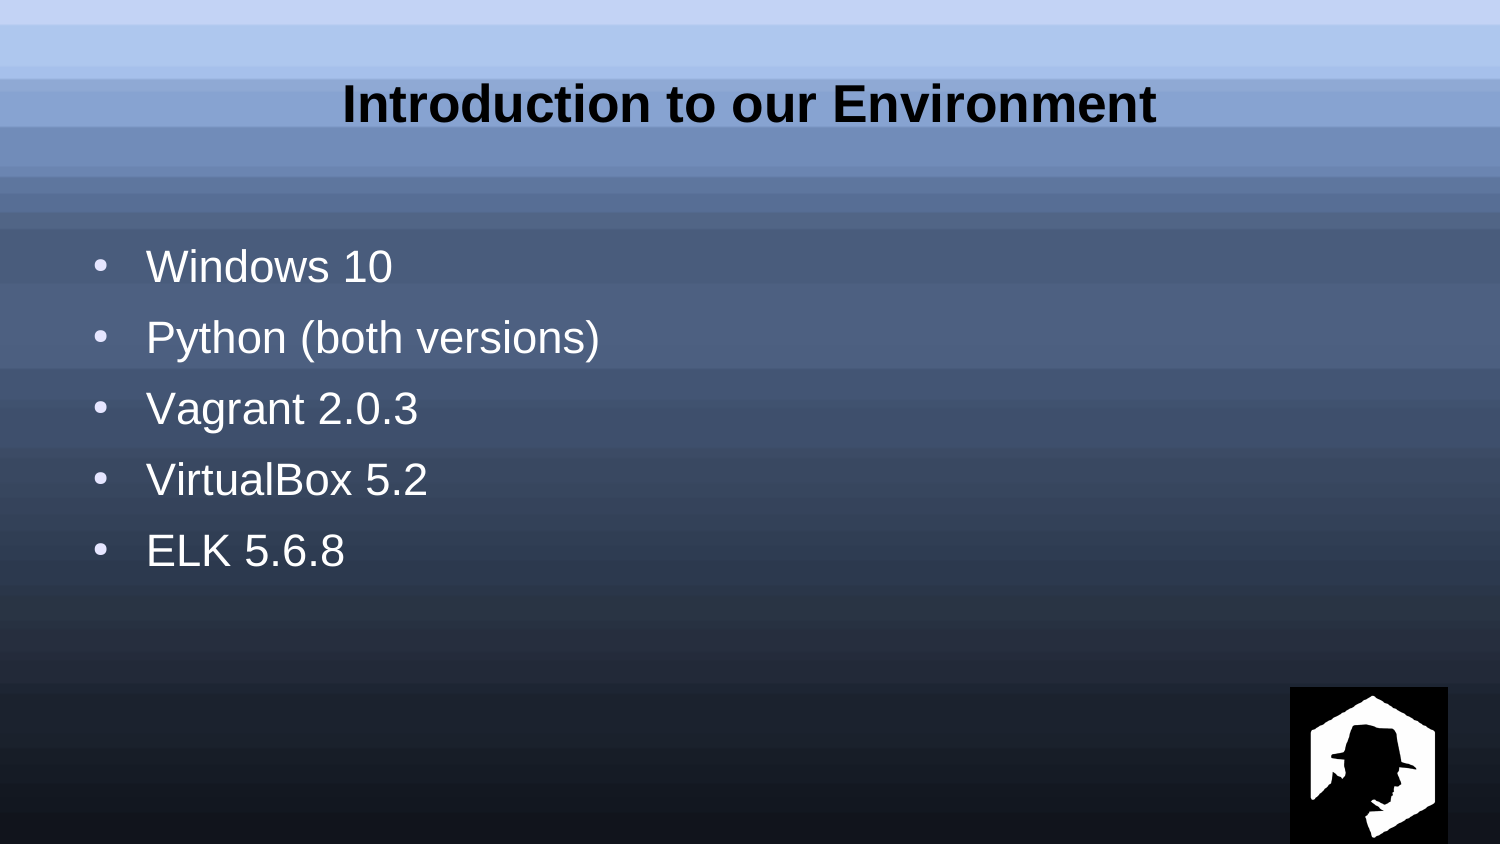

Introduction to our Environment
# Windows 10
Python (both versions)
Vagrant 2.0.3
VirtualBox 5.2
ELK 5.6.8